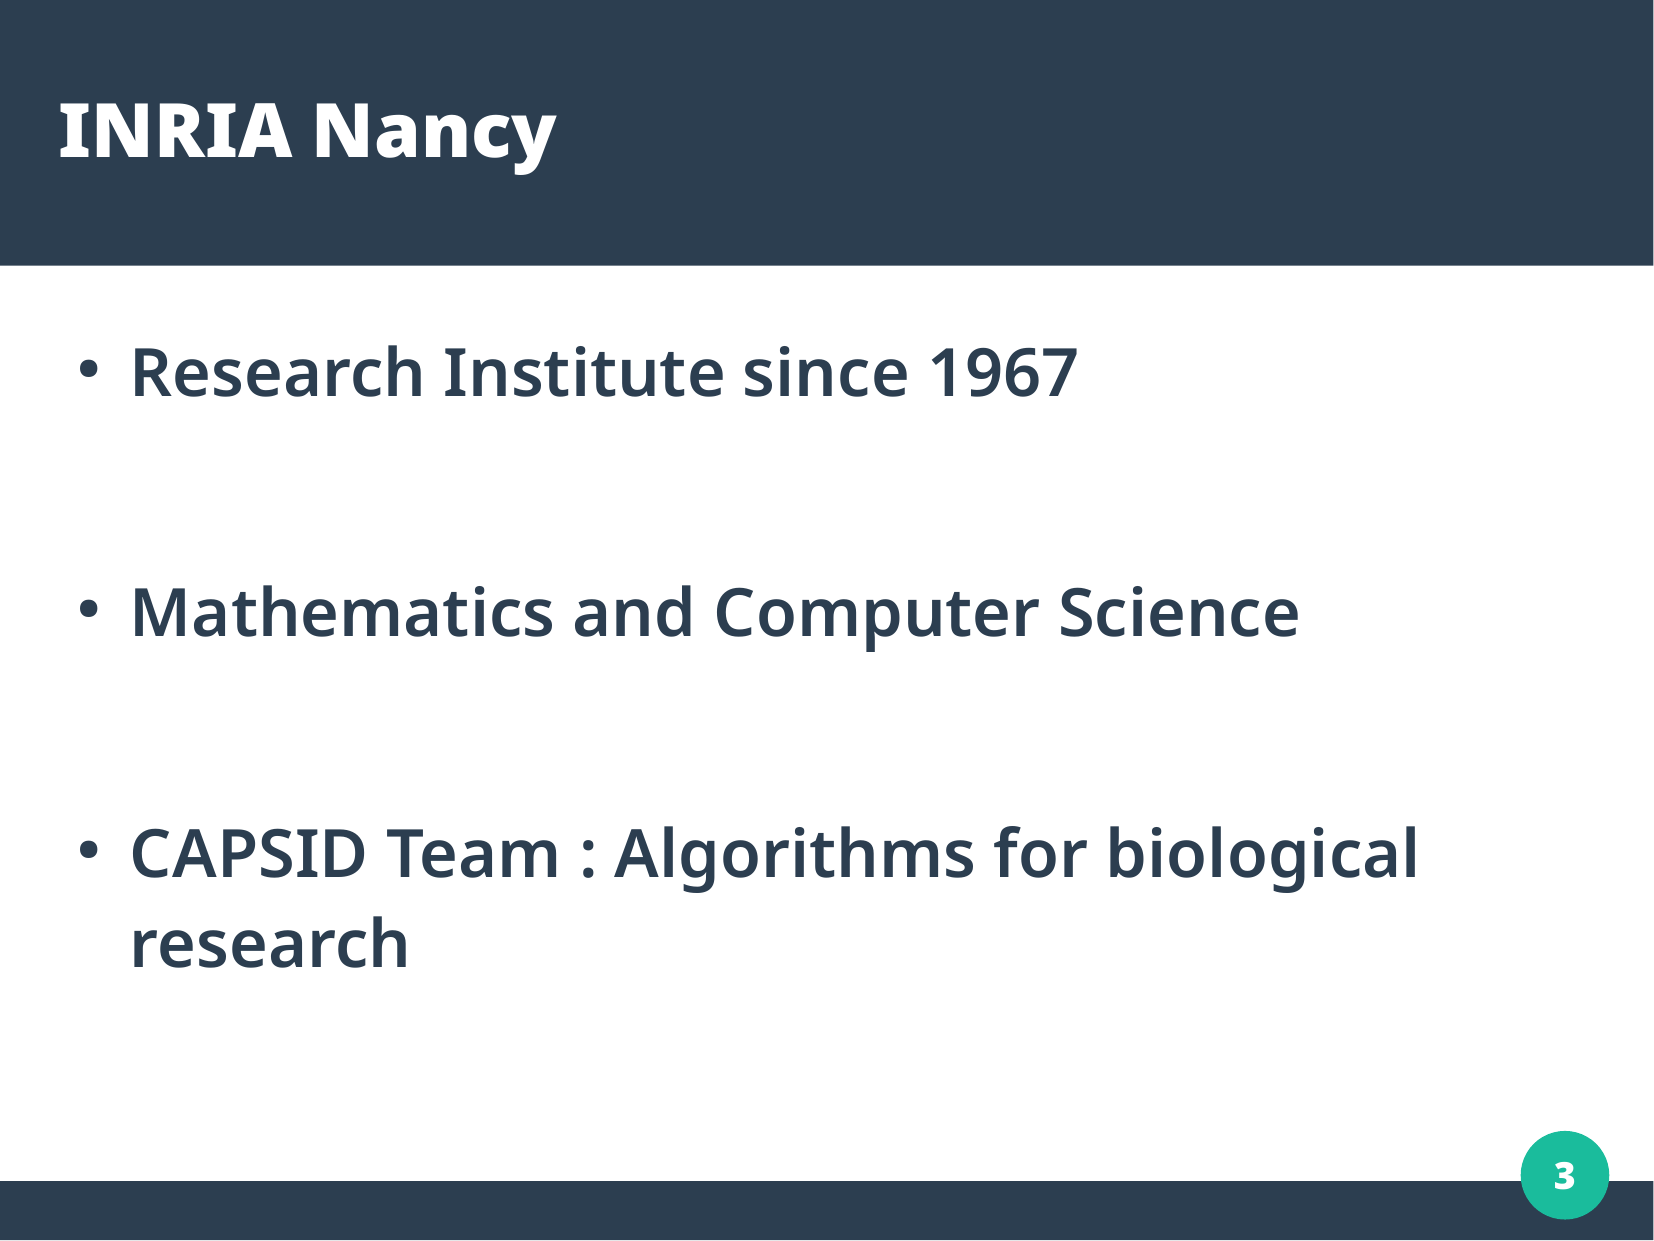

# INRIA Nancy
Research Institute since 1967
Mathematics and Computer Science
CAPSID Team : Algorithms for biological research
3